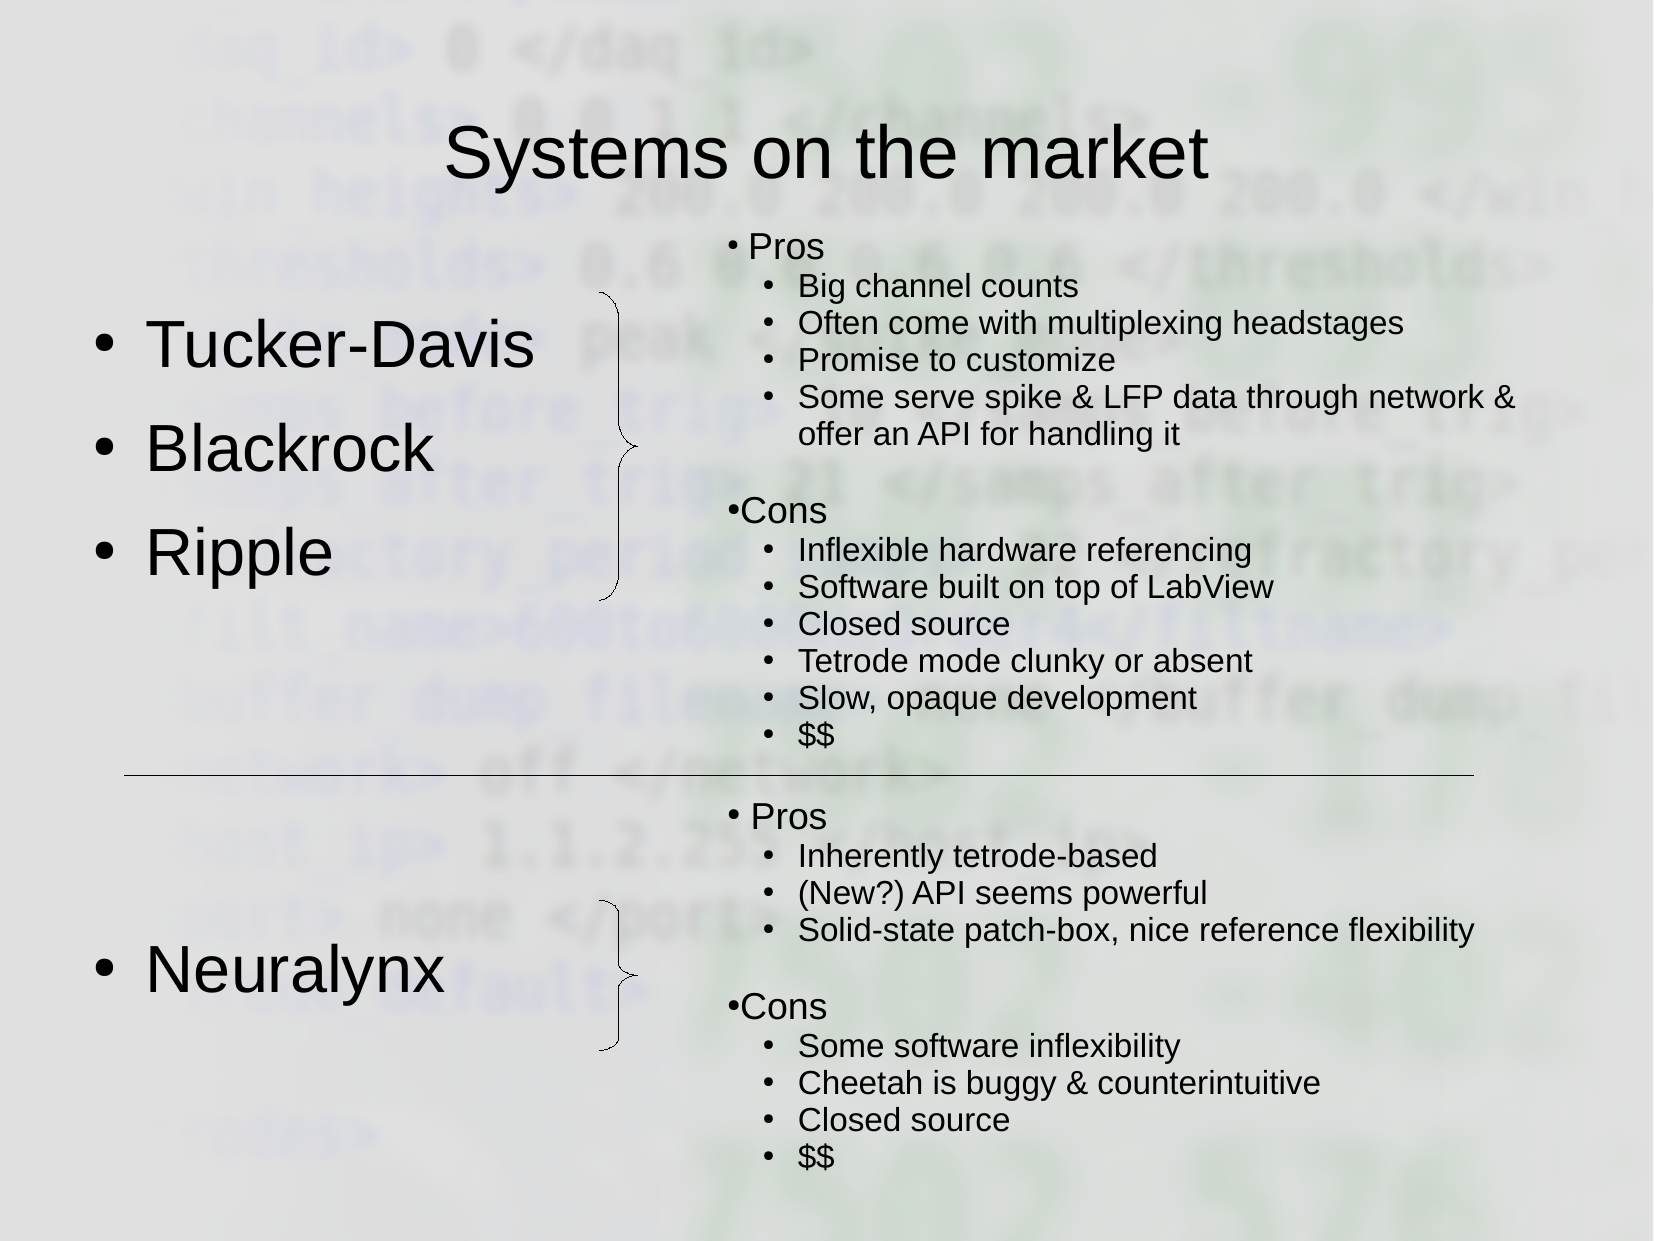

# Systems on the market
 Pros
Big channel counts
Often come with multiplexing headstages
Promise to customize
Some serve spike & LFP data through network & offer an API for handling it
Cons
Inflexible hardware referencing
Software built on top of LabView
Closed source
Tetrode mode clunky or absent
Slow, opaque development
$$
Tucker-Davis
Blackrock
Ripple
Neuralynx
 Pros
Inherently tetrode-based
(New?) API seems powerful
Solid-state patch-box, nice reference flexibility
Cons
Some software inflexibility
Cheetah is buggy & counterintuitive
Closed source
$$